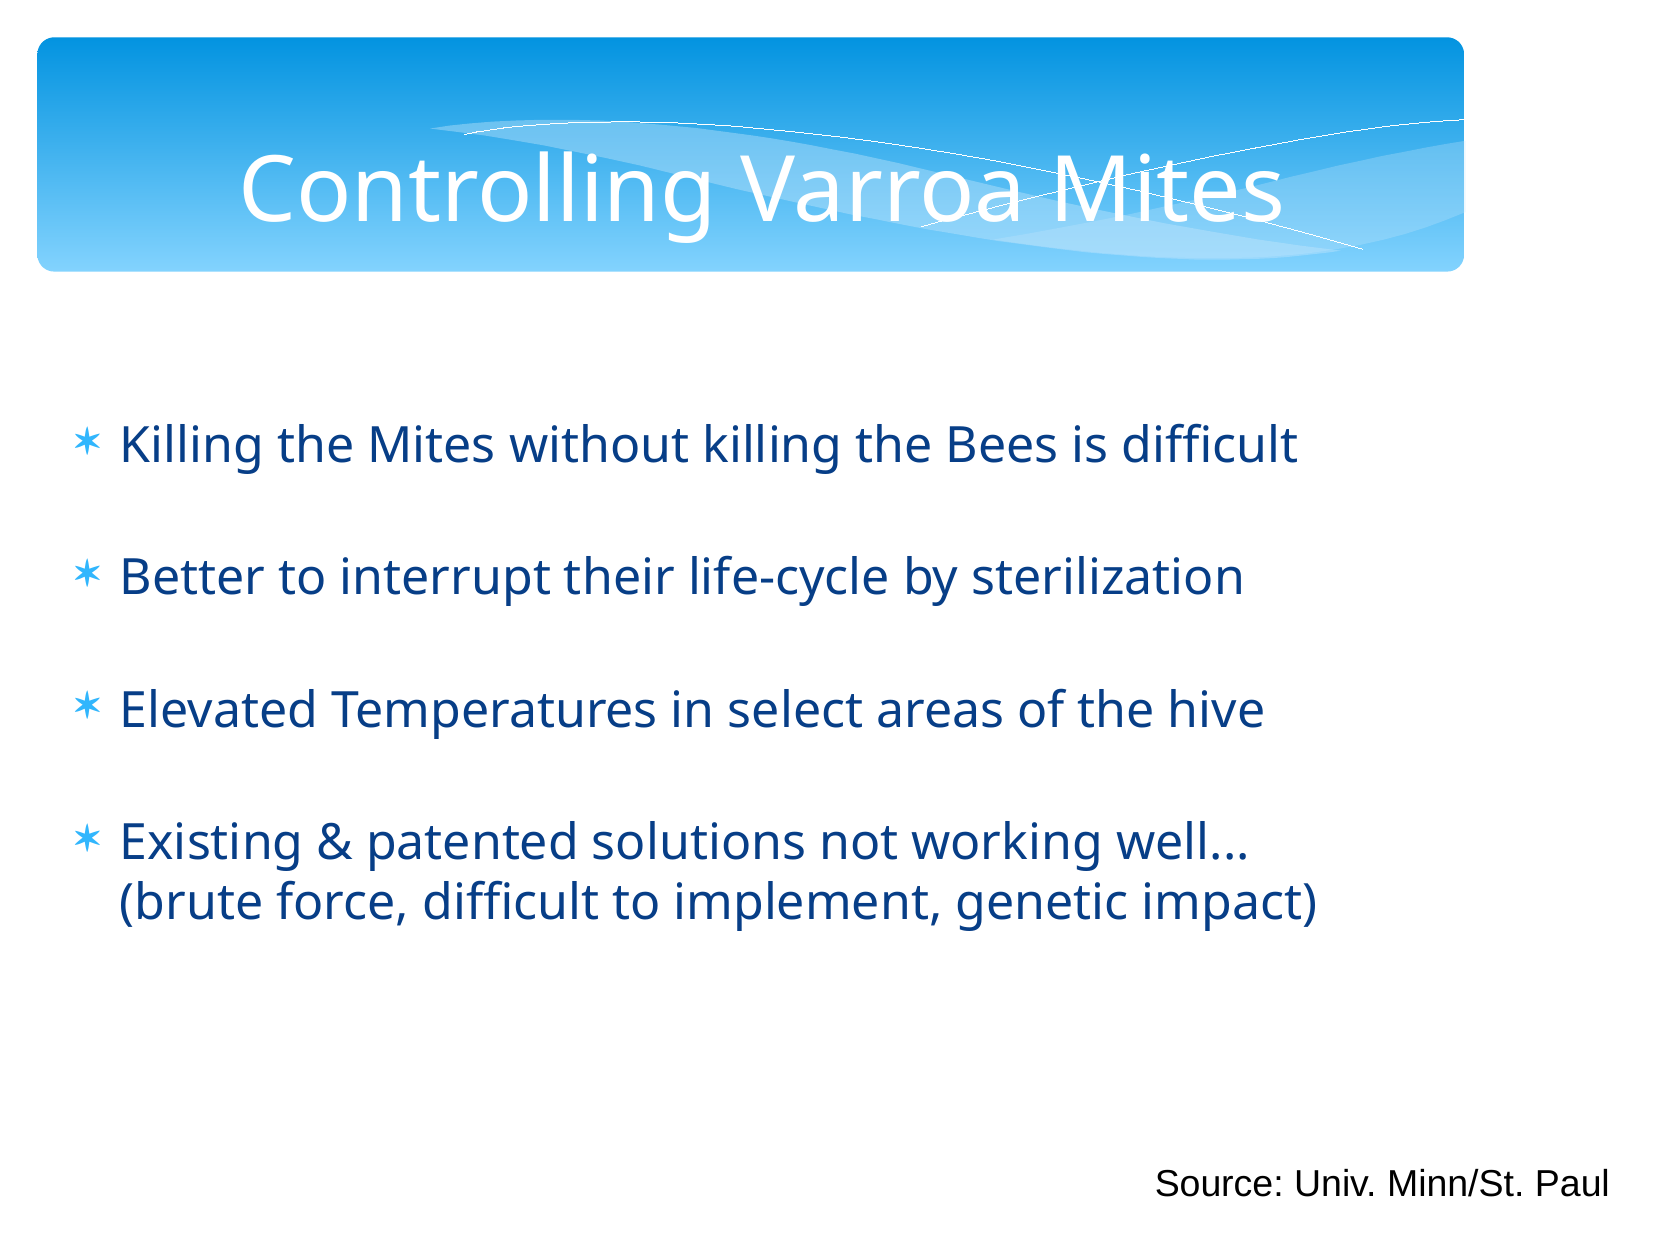

Controlling Varroa Mites
# Killing the Mites without killing the Bees is difficult
Better to interrupt their life-cycle by sterilization
Elevated Temperatures in select areas of the hive
Existing & patented solutions not working well...
(brute force, difficult to implement, genetic impact)
Source: Univ. Minn/St. Paul